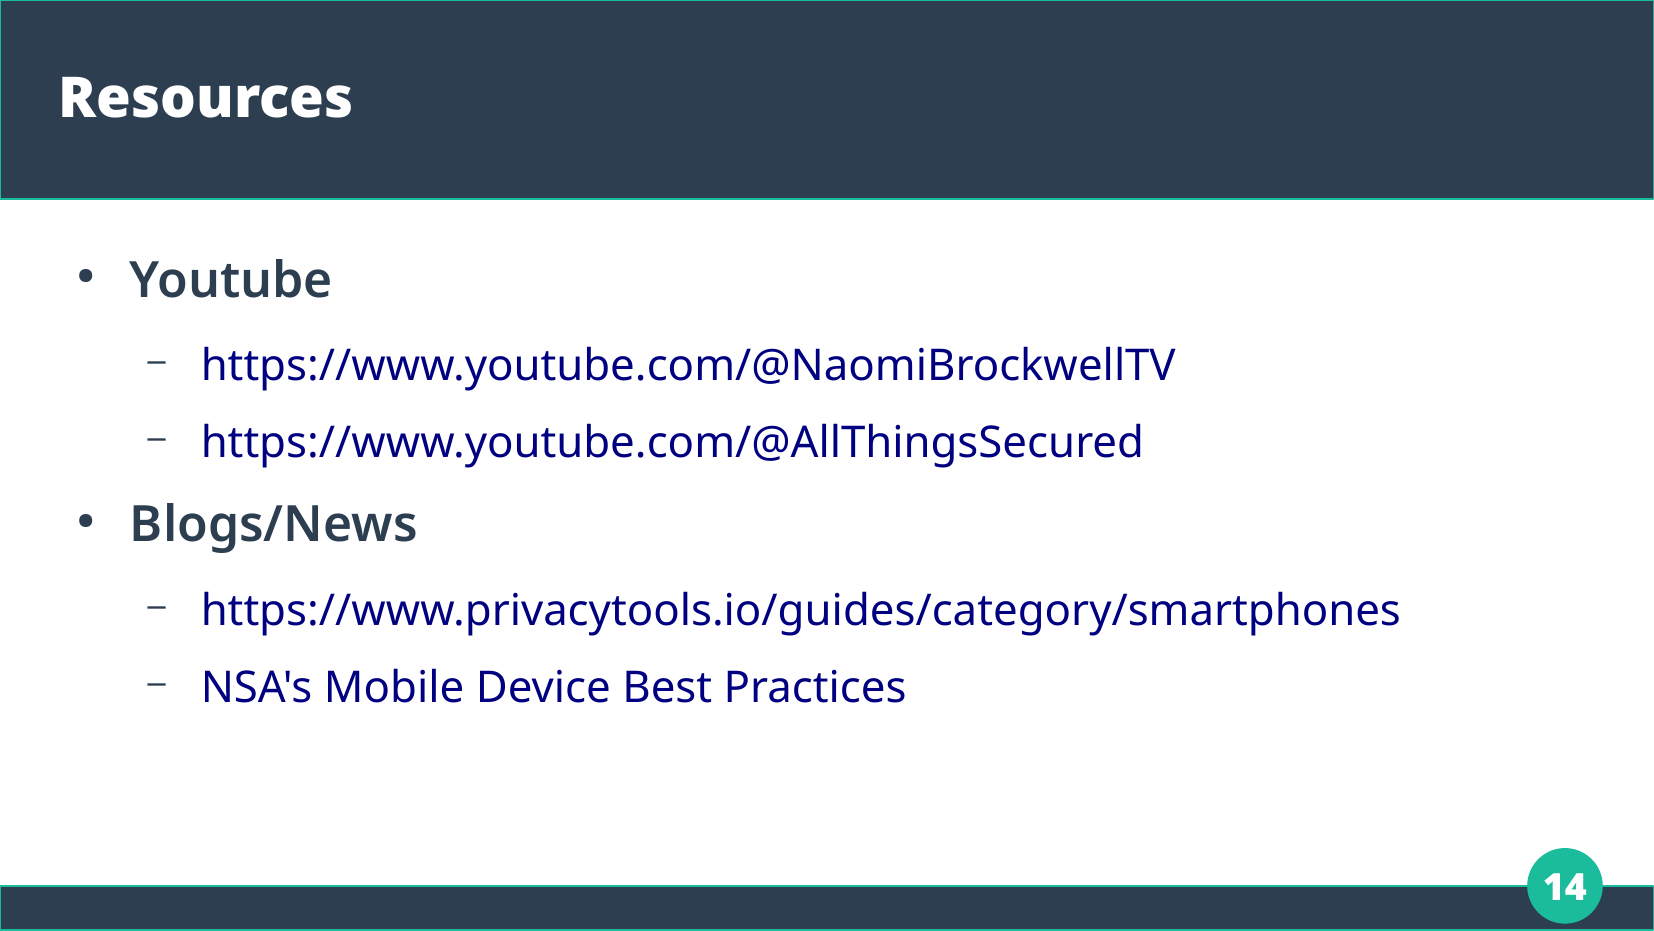

# Resources
Youtube
https://www.youtube.com/@NaomiBrockwellTV
https://www.youtube.com/@AllThingsSecured
Blogs/News
https://www.privacytools.io/guides/category/smartphones
NSA's Mobile Device Best Practices
14